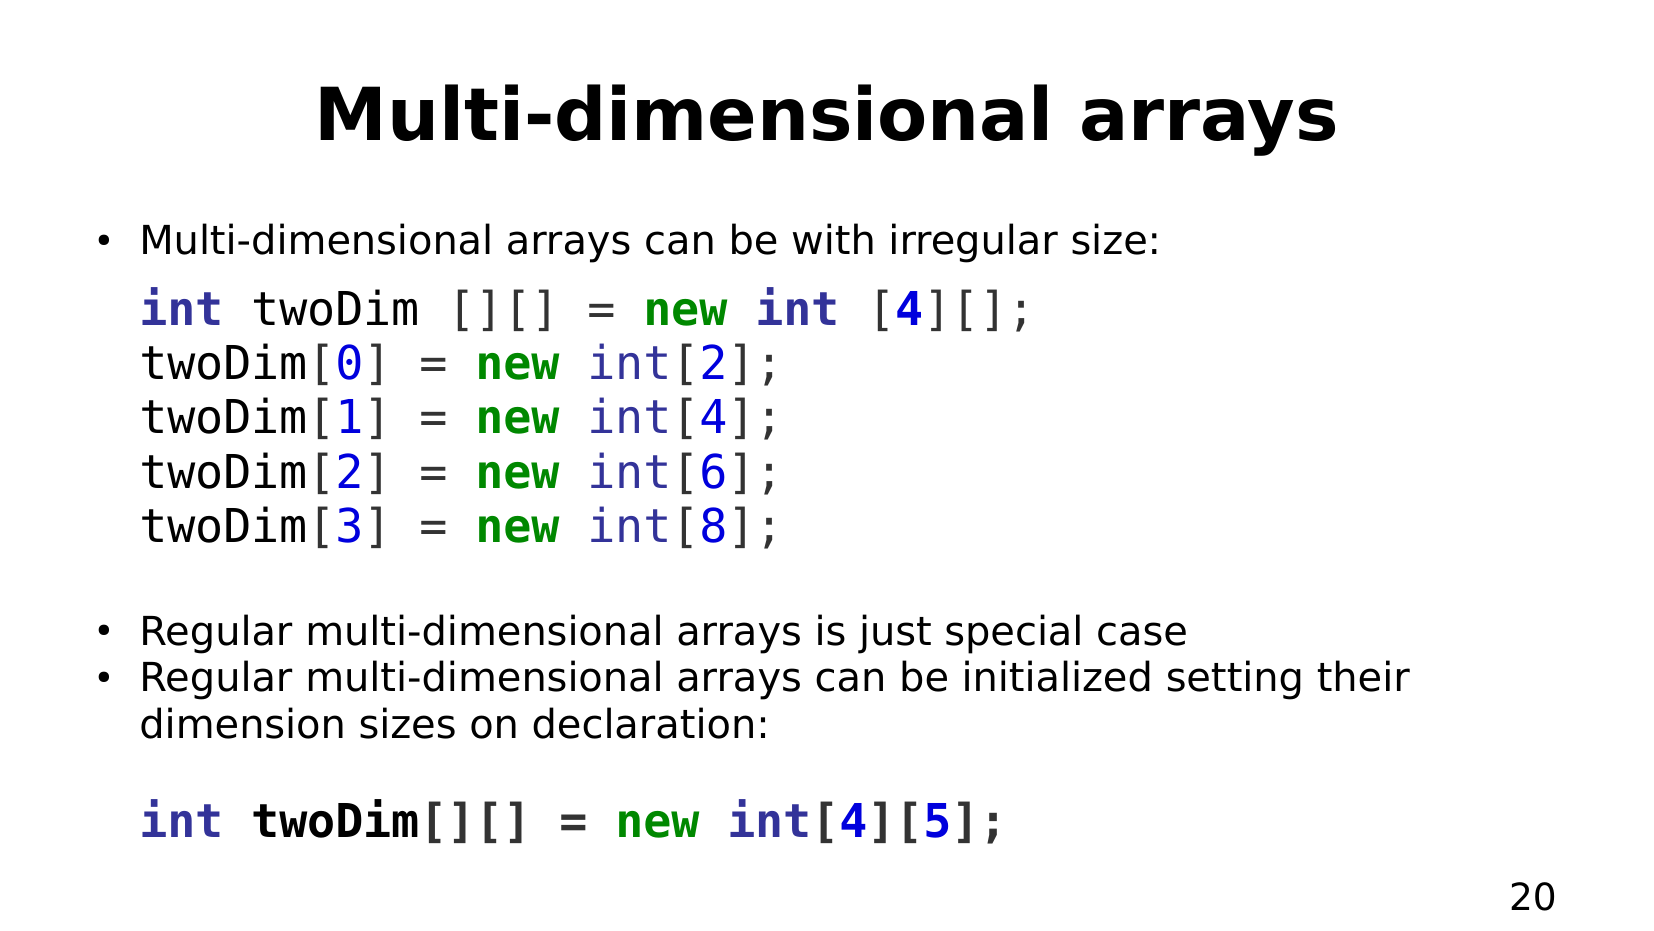

# Multi-dimensional arrays
Multi-dimensional arrays can be with irregular size:
int twoDim [][] = new int [4][];
twoDim[0] = new int[2];
twoDim[1] = new int[4];
twoDim[2] = new int[6];
twoDim[3] = new int[8];
Regular multi-dimensional arrays is just special case
Regular multi-dimensional arrays can be initialized setting their dimension sizes on declaration:
int twoDim[][] = new int[4][5];